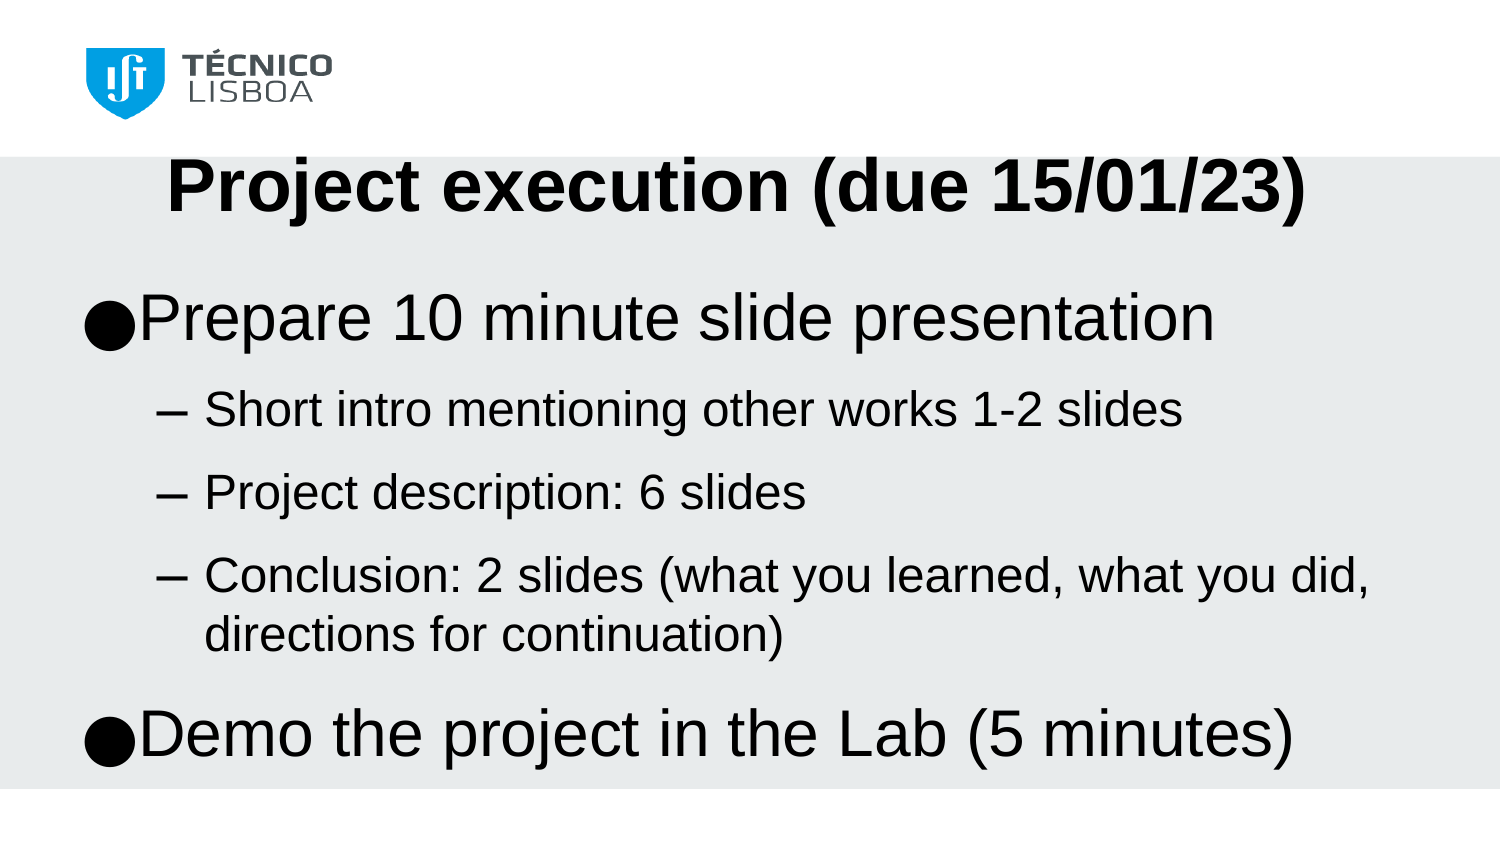

Project execution (due 15/01/23)
Prepare 10 minute slide presentation
Short intro mentioning other works 1-2 slides
Project description: 6 slides
Conclusion: 2 slides (what you learned, what you did, directions for continuation)
Demo the project in the Lab (5 minutes)